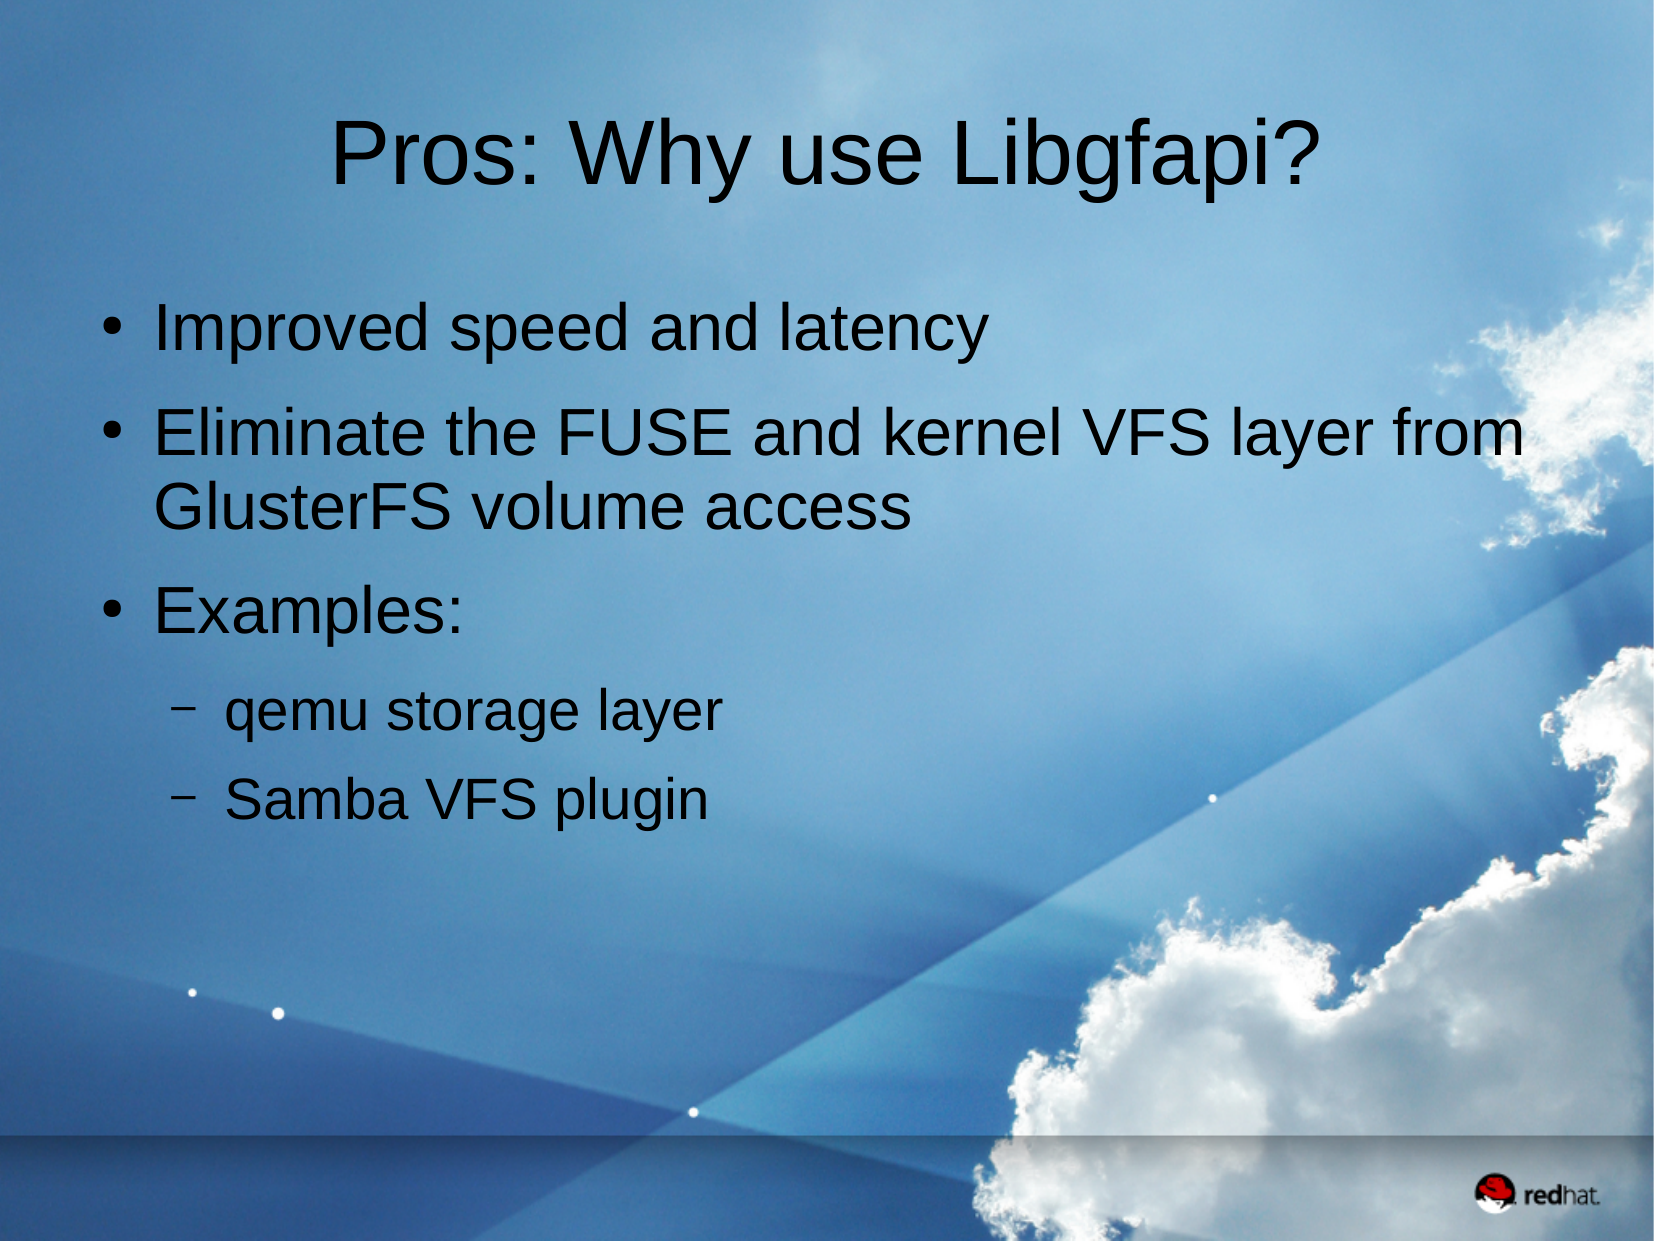

# Pros: Why use Libgfapi?
Improved speed and latency
Eliminate the FUSE and kernel VFS layer from GlusterFS volume access
Examples:
qemu storage layer
Samba VFS plugin